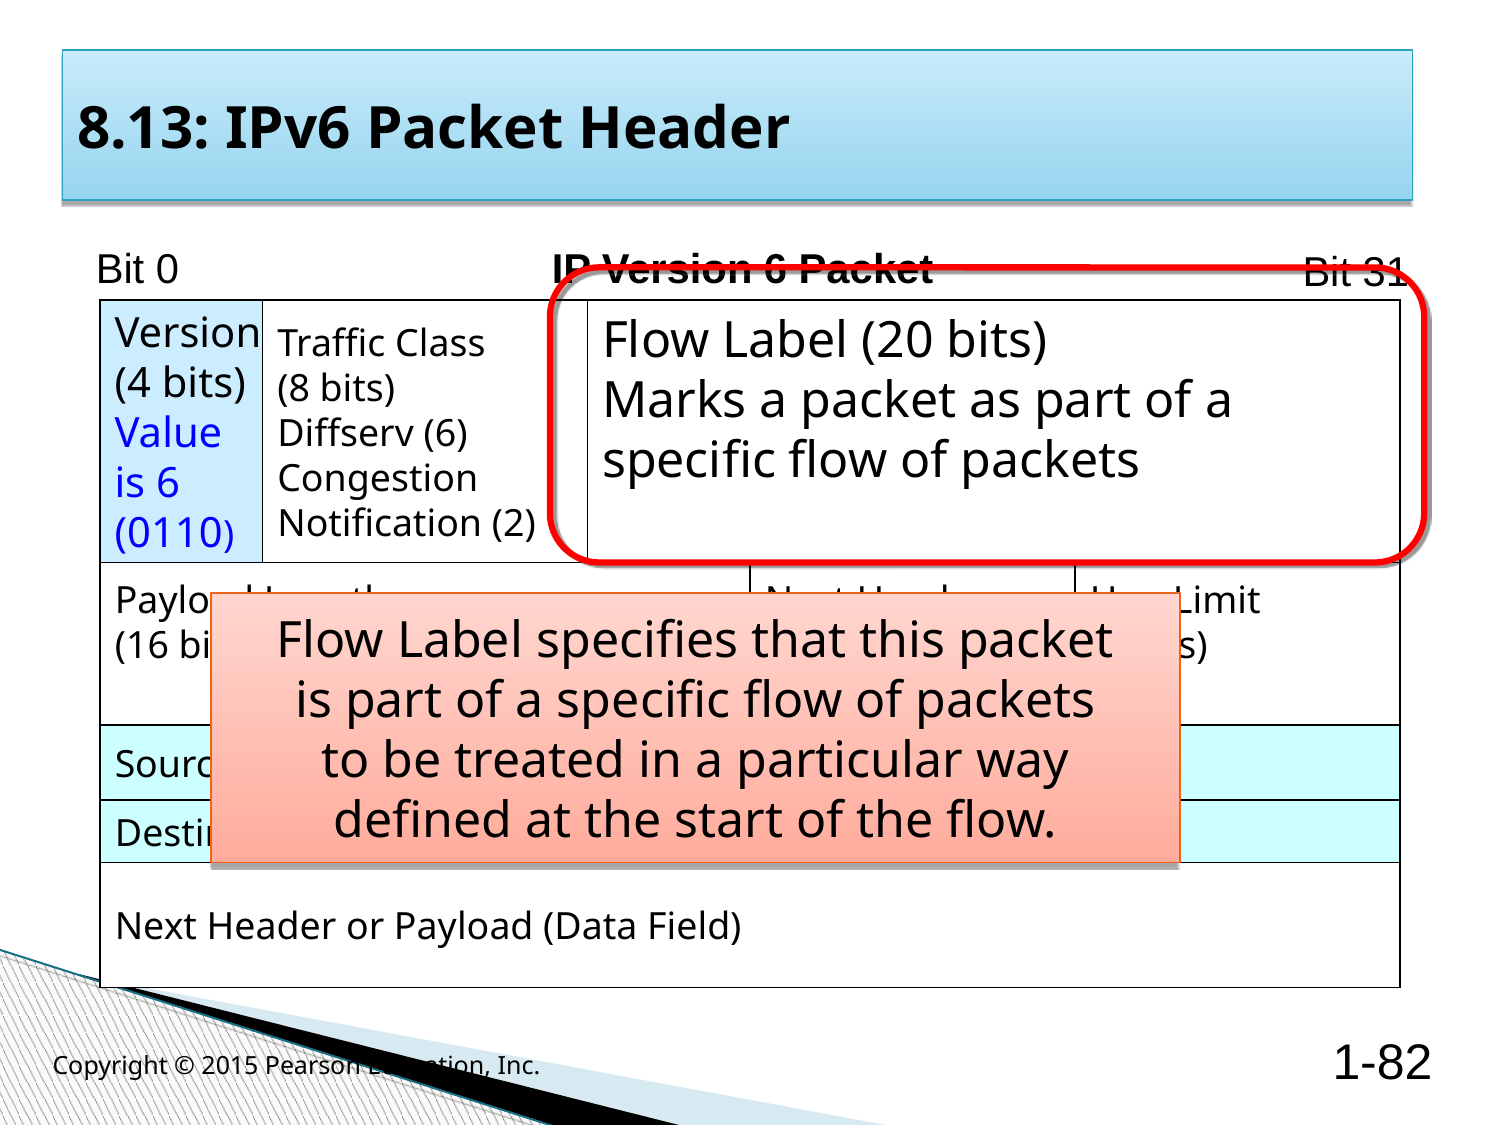

# 8.13: IPv6 Packet Header
Bit 0
IP Version 6 Packet
Bit 31
Version
(4 bits)
Value
is 6
(0110)
Traffic Class
(8 bits)
Diffserv (6)
Congestion
Notification (2)
Flow Label (20 bits)
Marks a packet as part of a
specific flow of packets
Payload Length
(16 bits)
Next Header
(8 bits) Name
of next header
Hop Limit
(8 bits)
Flow Label specifies that this packet
is part of a specific flow of packets
to be treated in a particular way
defined at the start of the flow.
Source IP Address (128 bits)
Destination IP Address (128 bits)
Next Header or Payload (Data Field)
Copyright © 2015 Pearson Education, Inc.